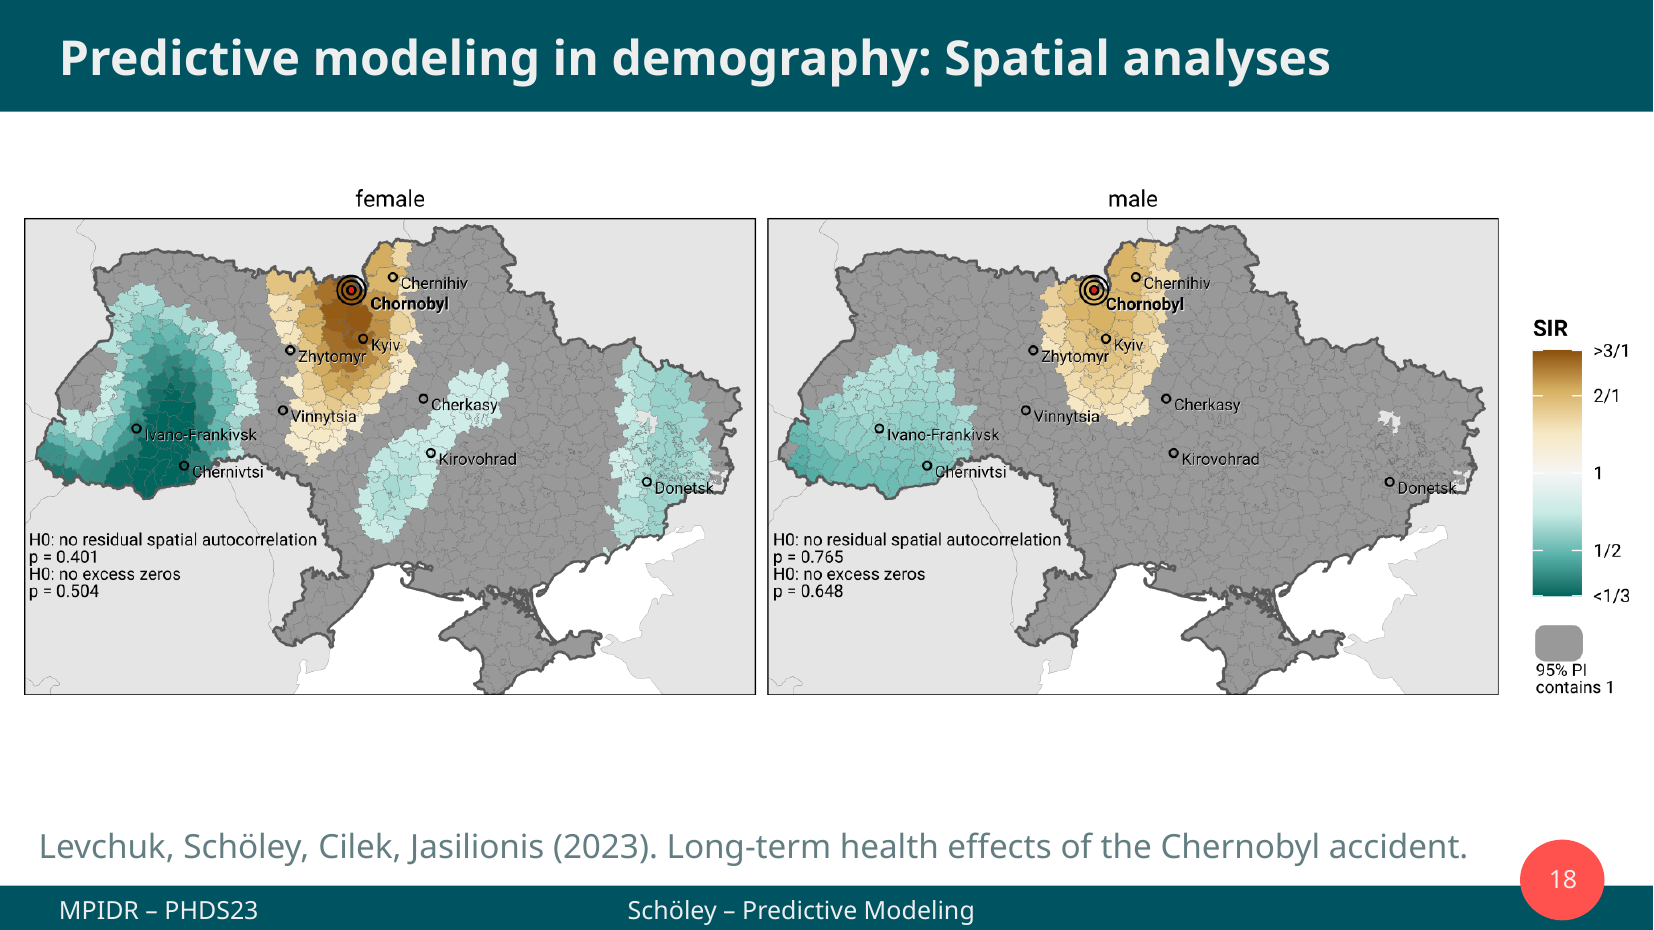

# Predictive modeling in demography: Spatial analyses
Levchuk, Schöley, Cilek, Jasilionis (2023). Long-term health effects of the Chernobyl accident.
18
MPIDR – PHDS23
Schöley – Predictive Modeling